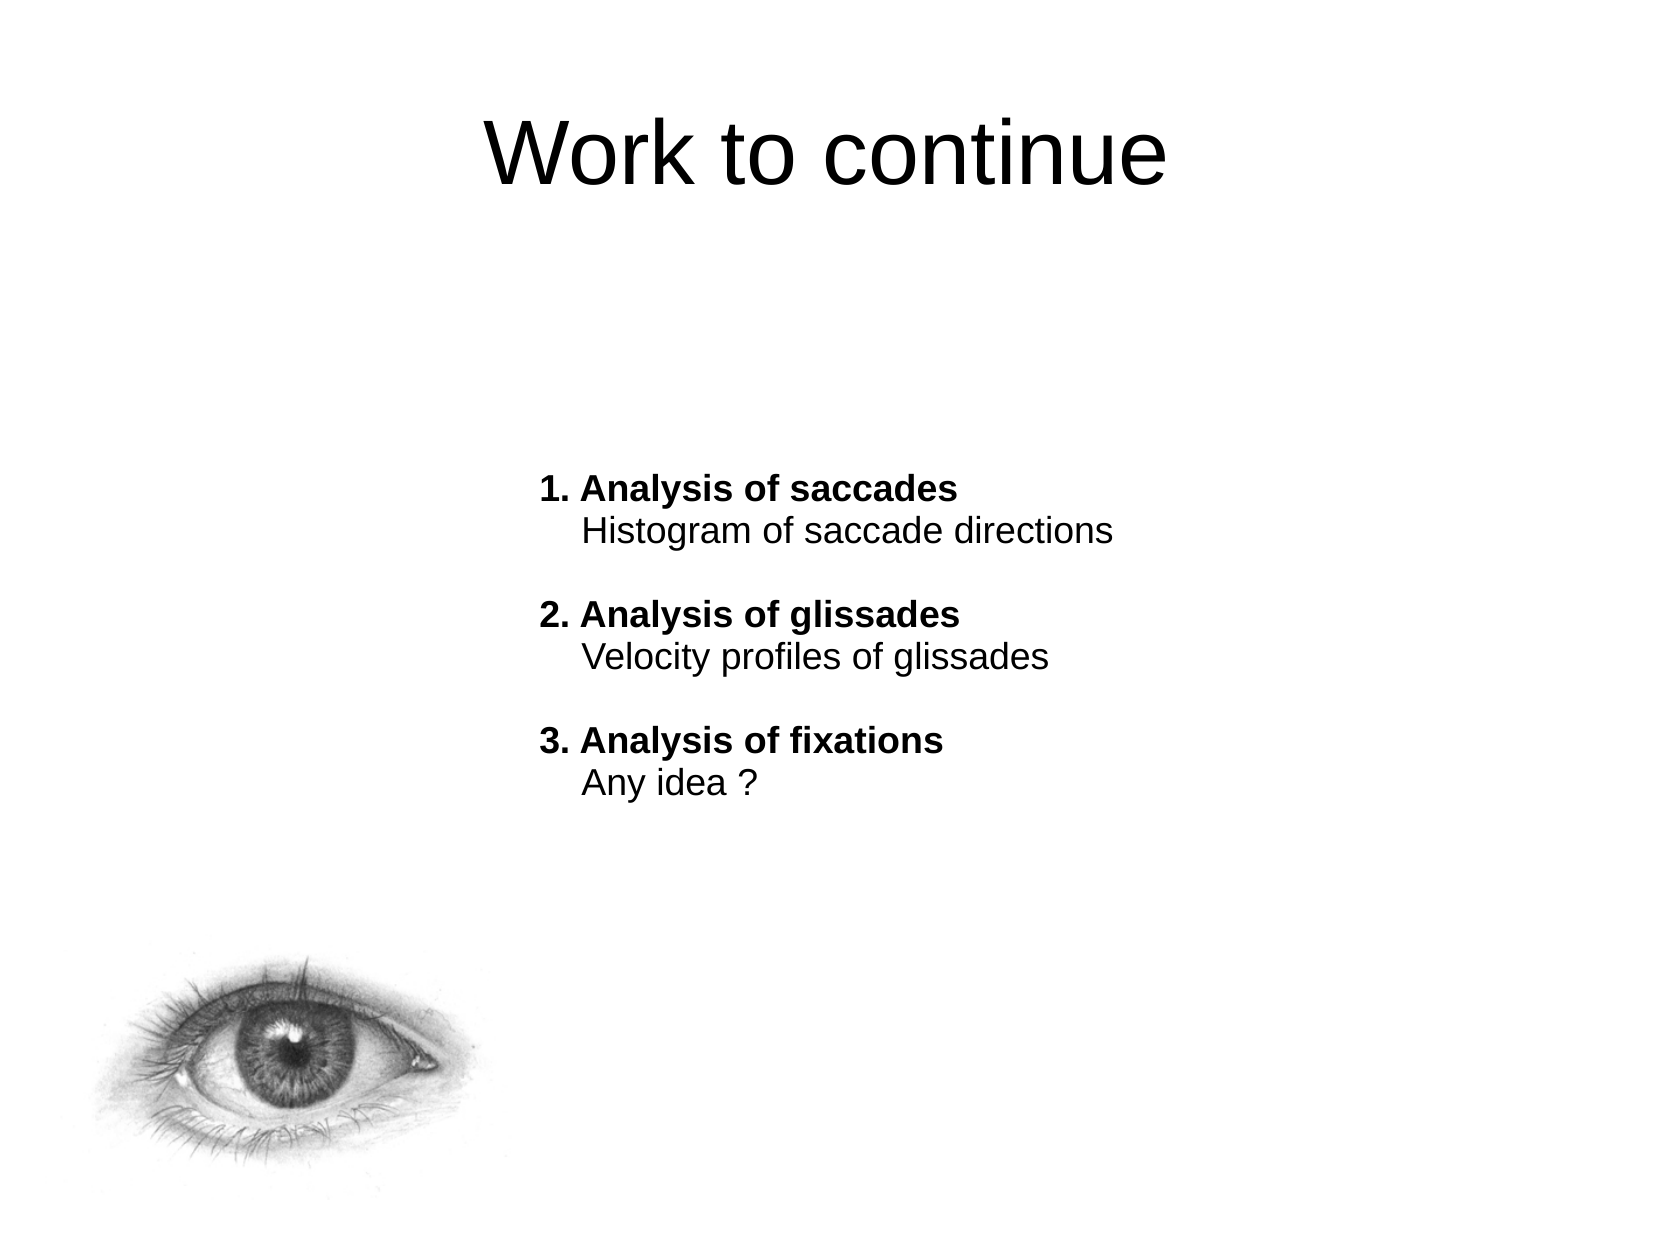

# Work to continue
1. Analysis of saccades
 Histogram of saccade directions
2. Analysis of glissades
 Velocity profiles of glissades
3. Analysis of fixations
 Any idea ?